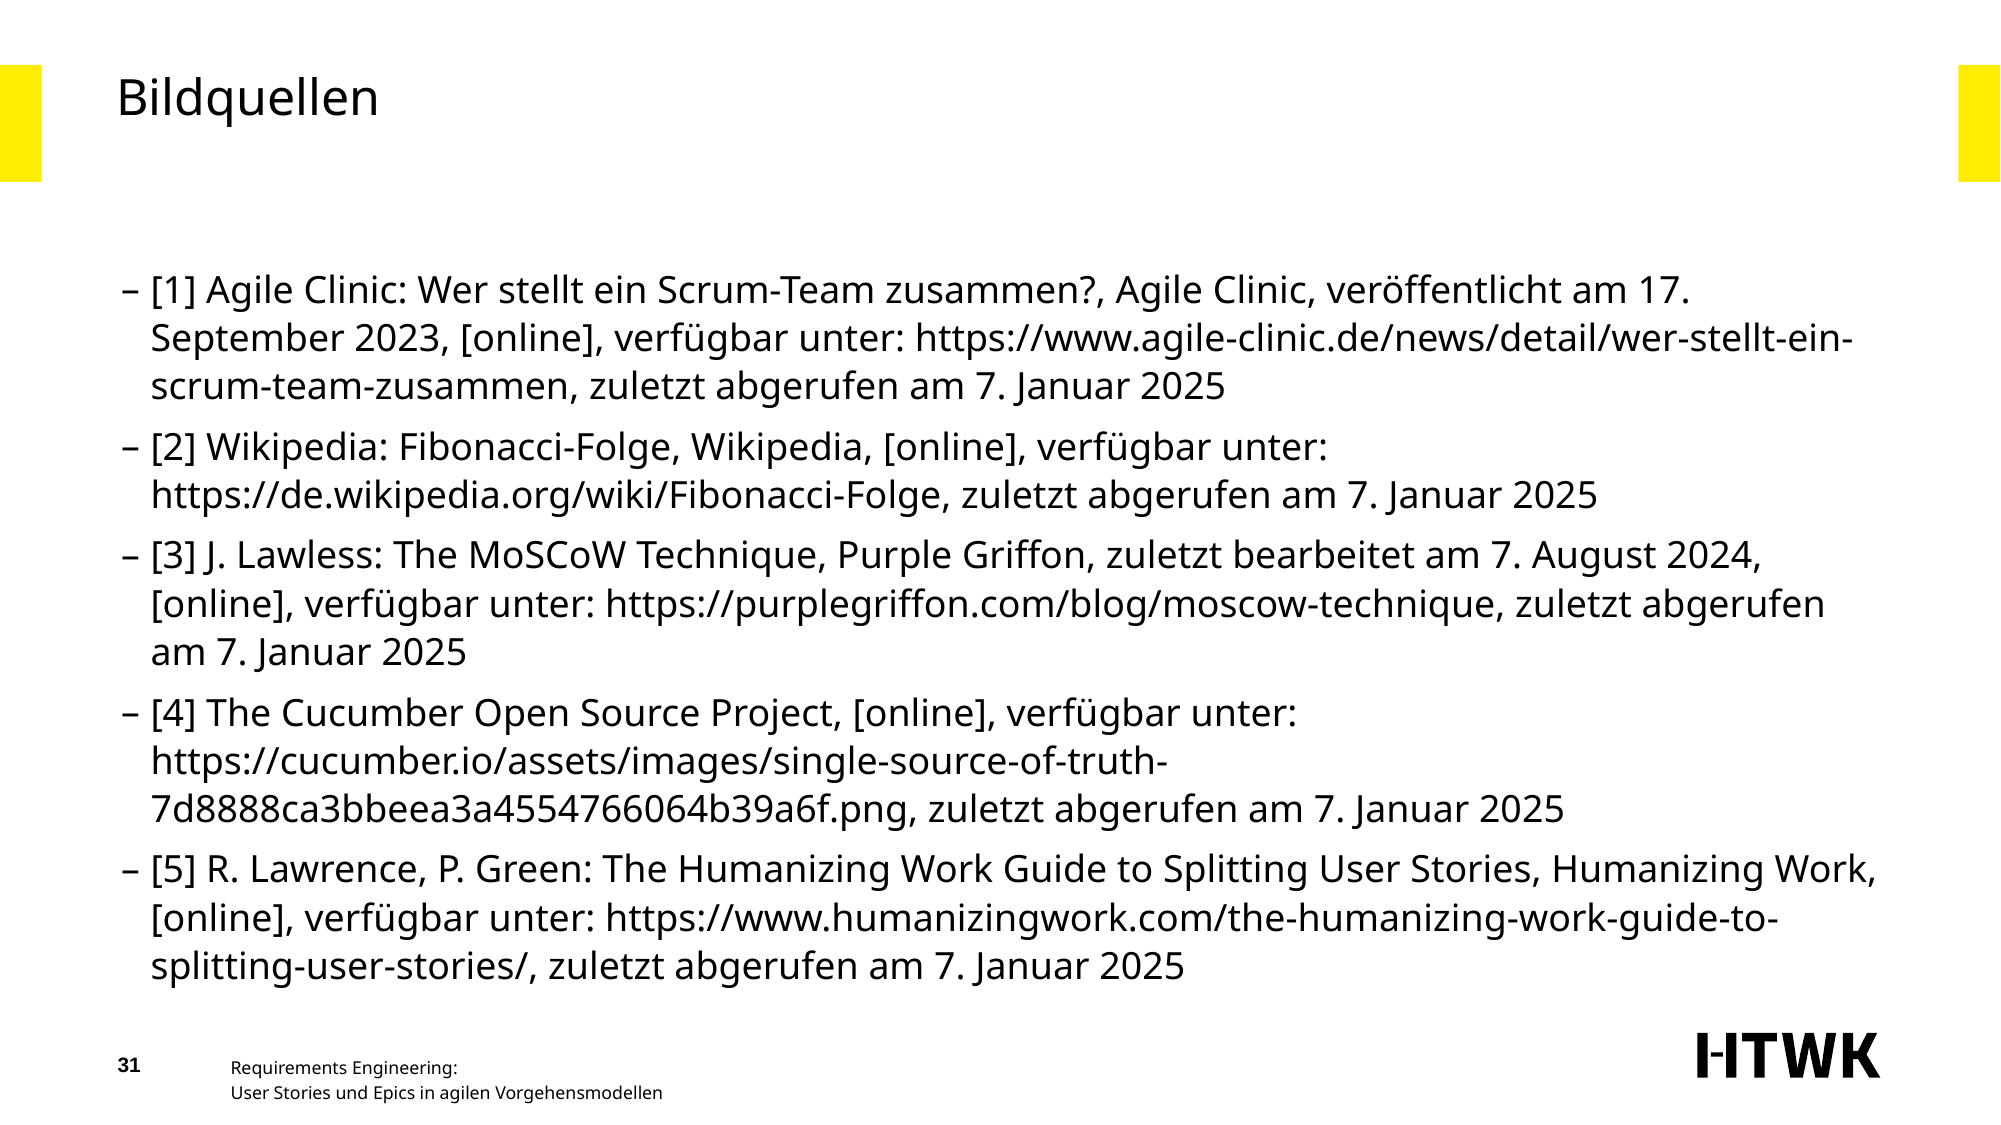

# Bildquellen
[1] Agile Clinic: Wer stellt ein Scrum-Team zusammen?, Agile Clinic, veröffentlicht am 17. September 2023, [online], verfügbar unter: https://www.agile-clinic.de/news/detail/wer-stellt-ein-scrum-team-zusammen, zuletzt abgerufen am 7. Januar 2025
[2] Wikipedia: Fibonacci-Folge, Wikipedia, [online], verfügbar unter: https://de.wikipedia.org/wiki/Fibonacci-Folge, zuletzt abgerufen am 7. Januar 2025
[3] J. Lawless: The MoSCoW Technique, Purple Griffon, zuletzt bearbeitet am 7. August 2024, [online], verfügbar unter: https://purplegriffon.com/blog/moscow-technique, zuletzt abgerufen am 7. Januar 2025
[4] The Cucumber Open Source Project, [online], verfügbar unter: https://cucumber.io/assets/images/single-source-of-truth-7d8888ca3bbeea3a4554766064b39a6f.png, zuletzt abgerufen am 7. Januar 2025
[5] R. Lawrence, P. Green: The Humanizing Work Guide to Splitting User Stories, Humanizing Work, [online], verfügbar unter: https://www.humanizingwork.com/the-humanizing-work-guide-to-splitting-user-stories/, zuletzt abgerufen am 7. Januar 2025
31